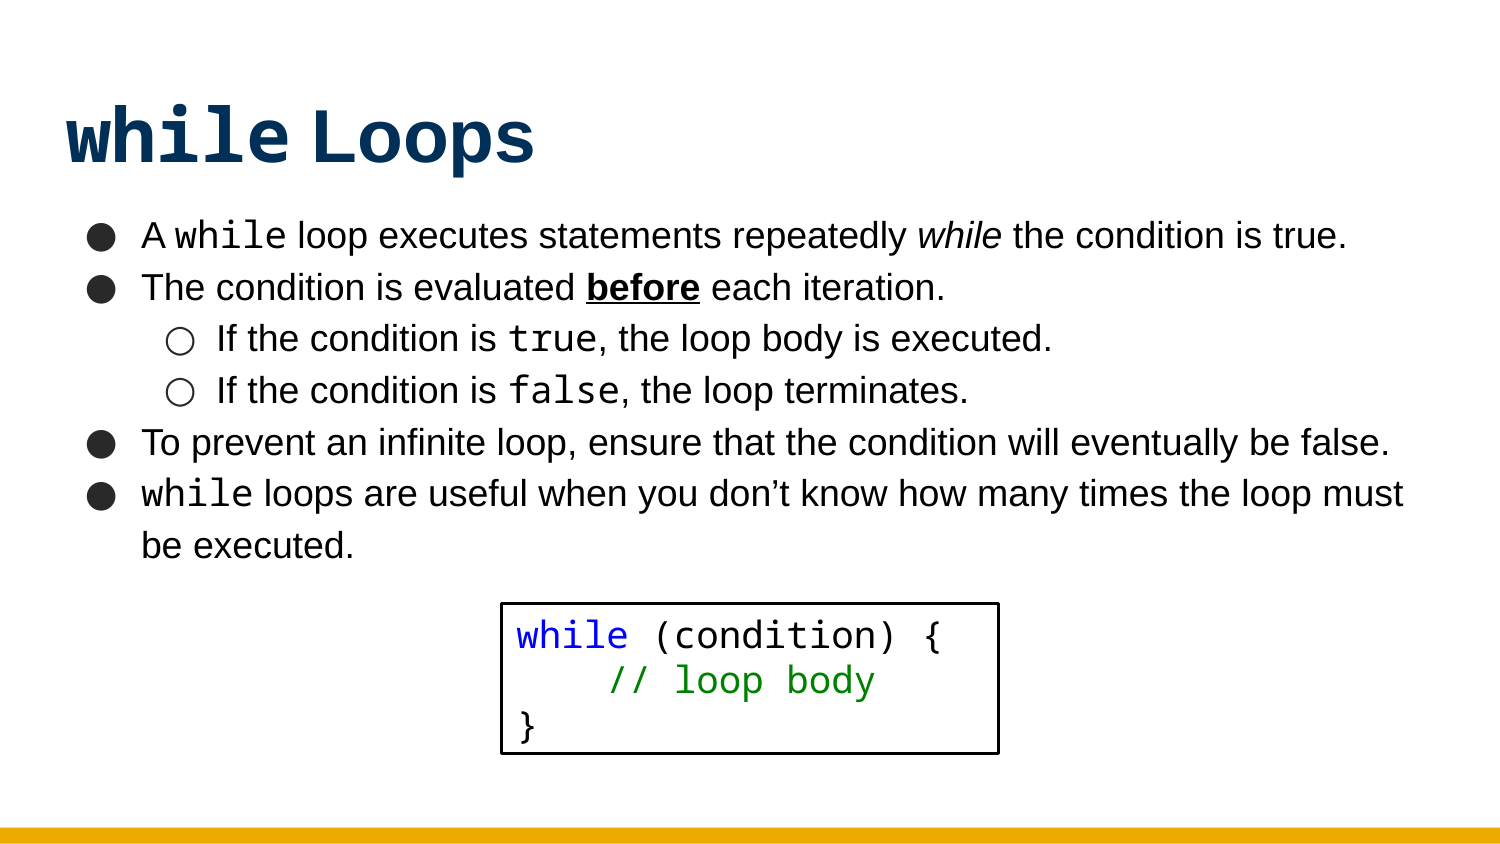

# while Loops
A while loop executes statements repeatedly while the condition is true.
The condition is evaluated before each iteration.
If the condition is true, the loop body is executed.
If the condition is false, the loop terminates.
To prevent an infinite loop, ensure that the condition will eventually be false.
while loops are useful when you don’t know how many times the loop must be executed.
while (condition) {
    // loop body
}